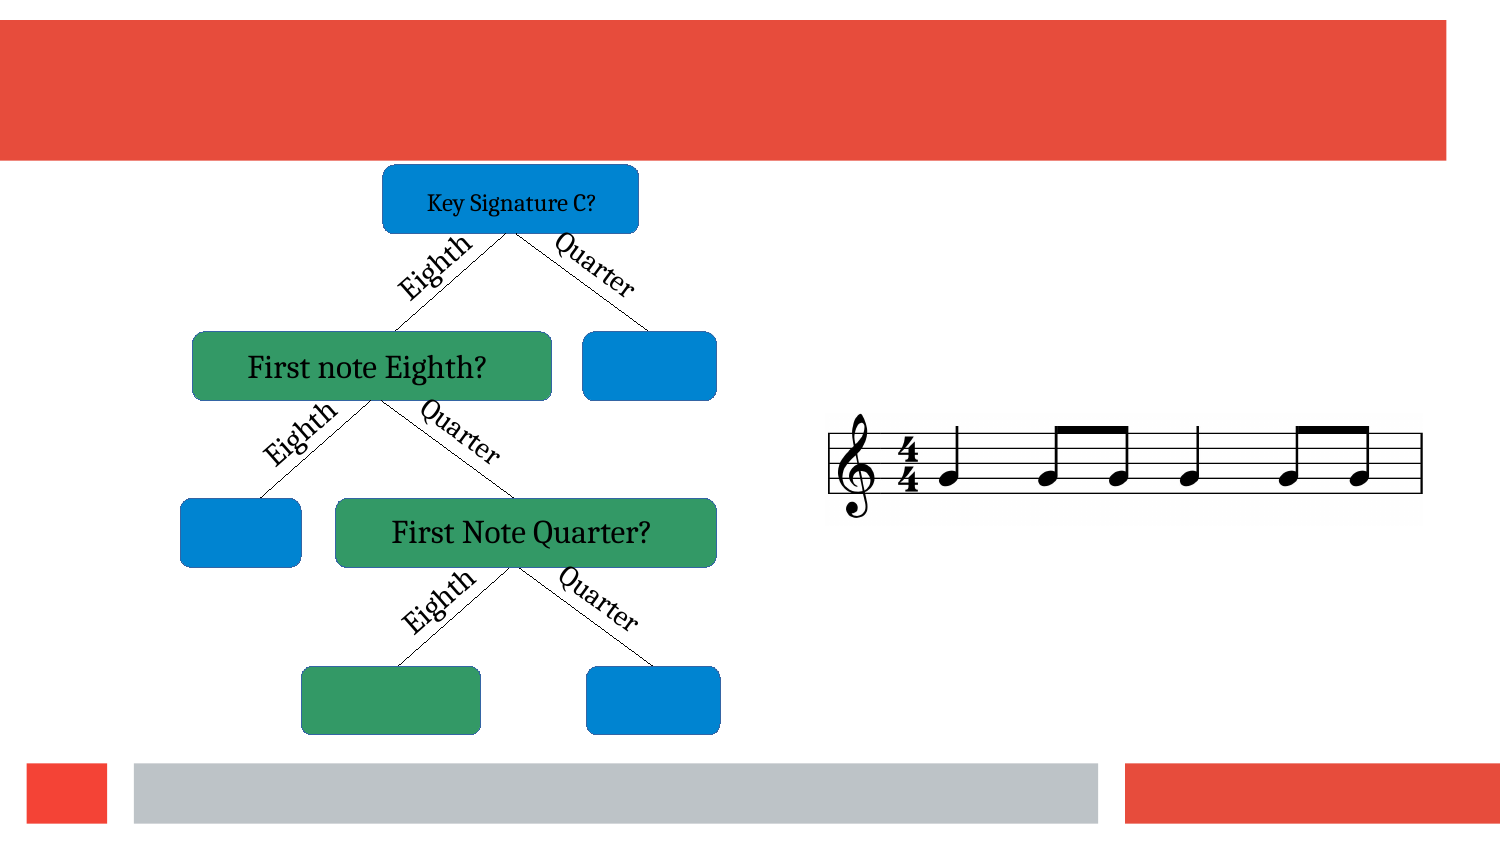

Key Signature C?
Eighth
Quarter
First note Eighth?
Eighth
Quarter
First Note Quarter?
Eighth
Quarter